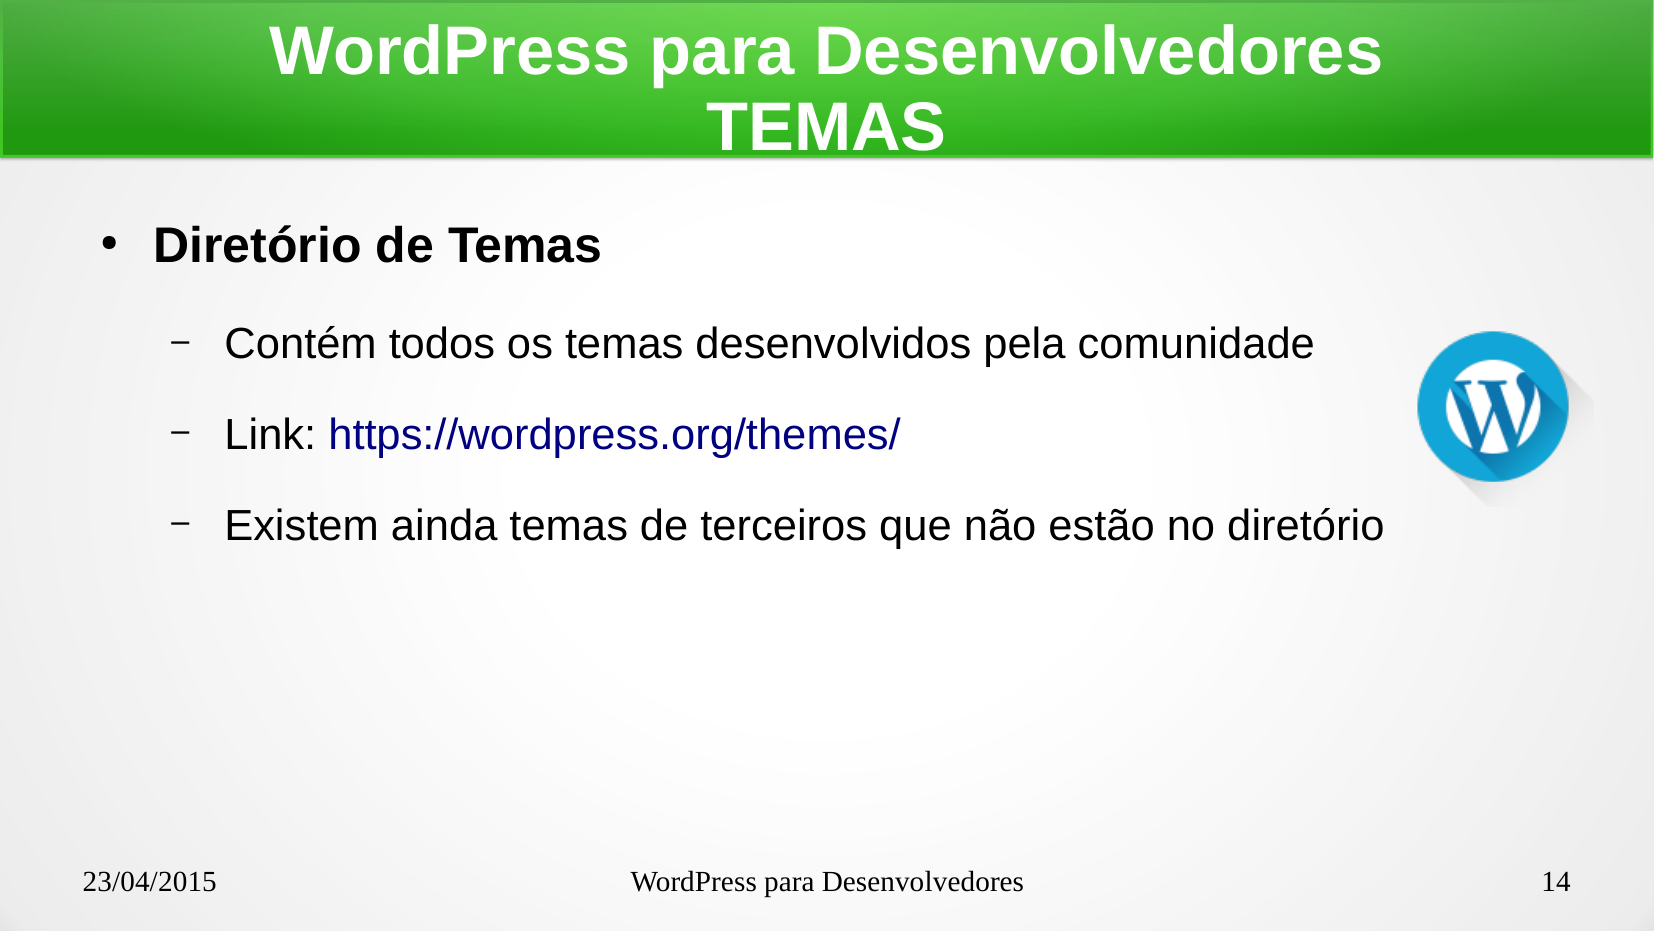

# WordPress para Desenvolvedores TEMAS
Diretório de Temas
Contém todos os temas desenvolvidos pela comunidade
Link: https://wordpress.org/themes/
Existem ainda temas de terceiros que não estão no diretório
23/04/2015
WordPress para Desenvolvedores
14